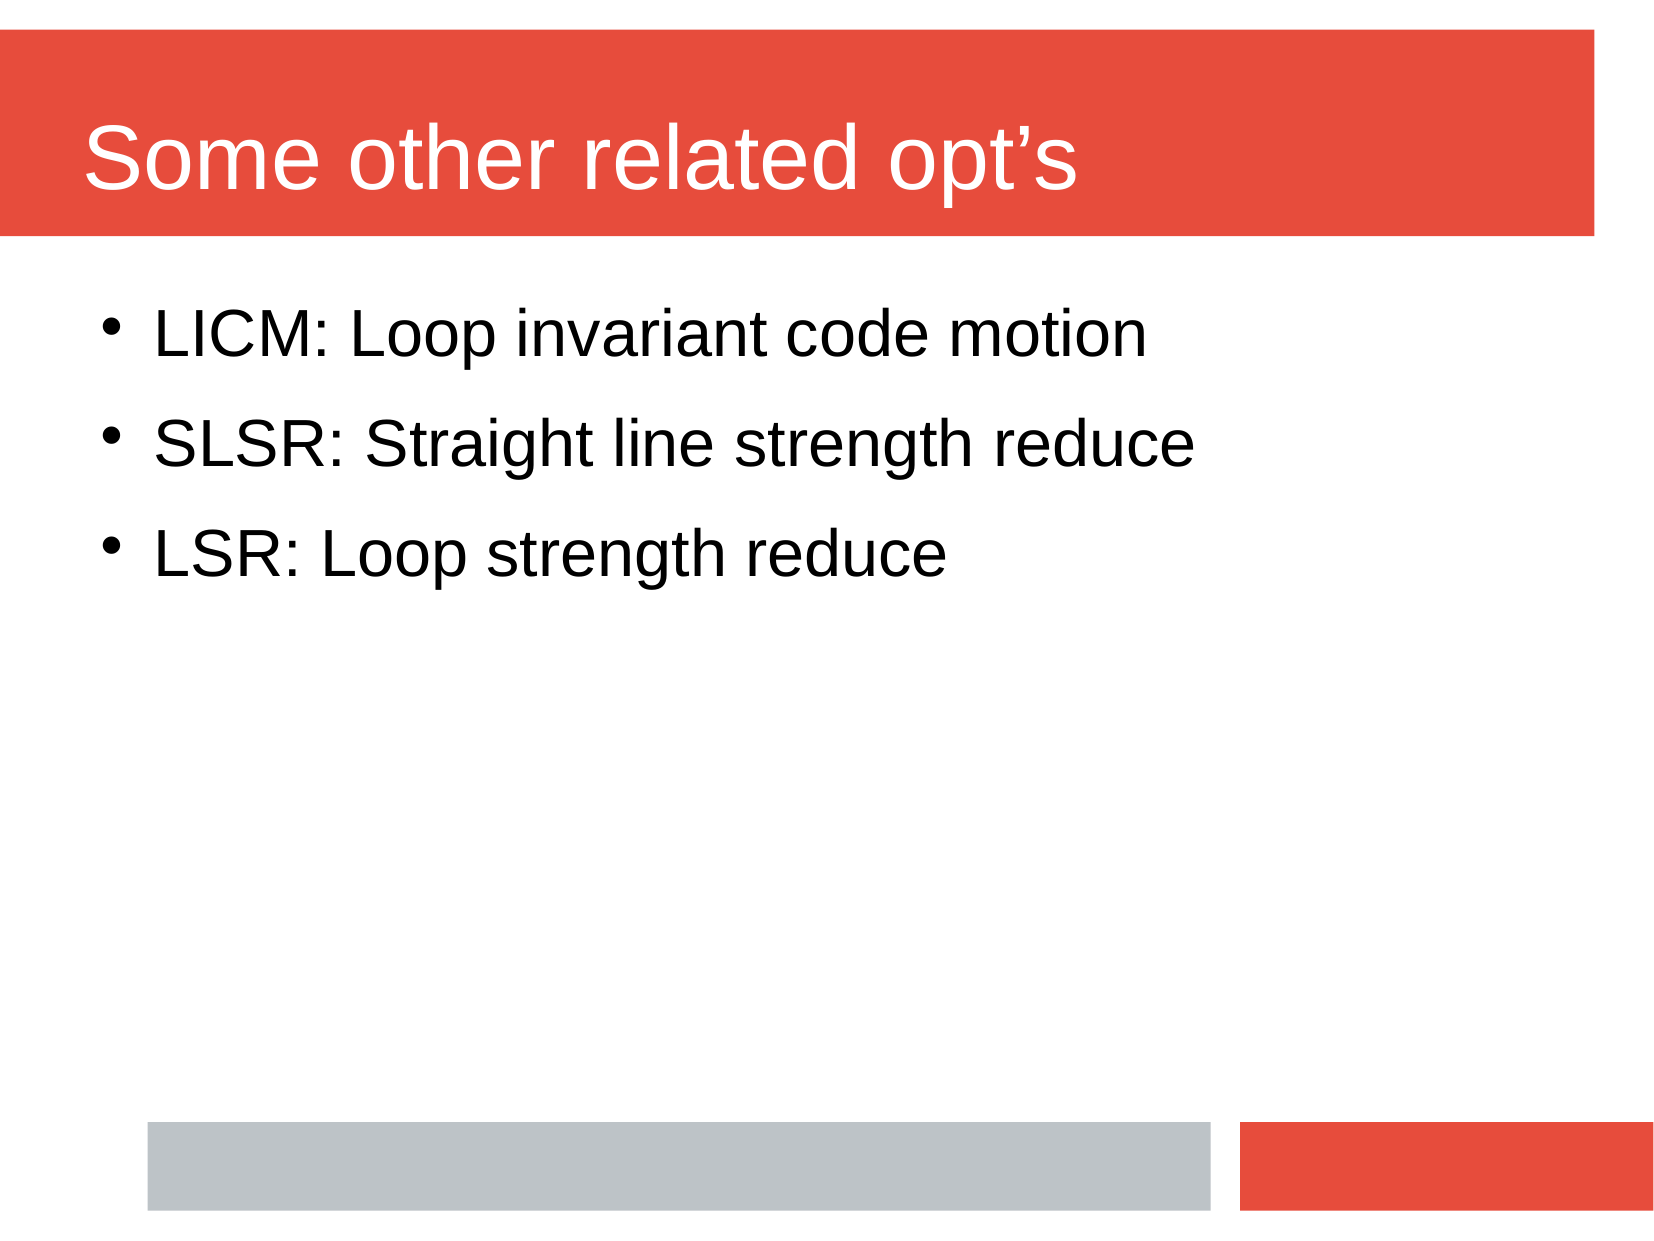

Some other related opt’s
LICM: Loop invariant code motion
SLSR: Straight line strength reduce
LSR: Loop strength reduce